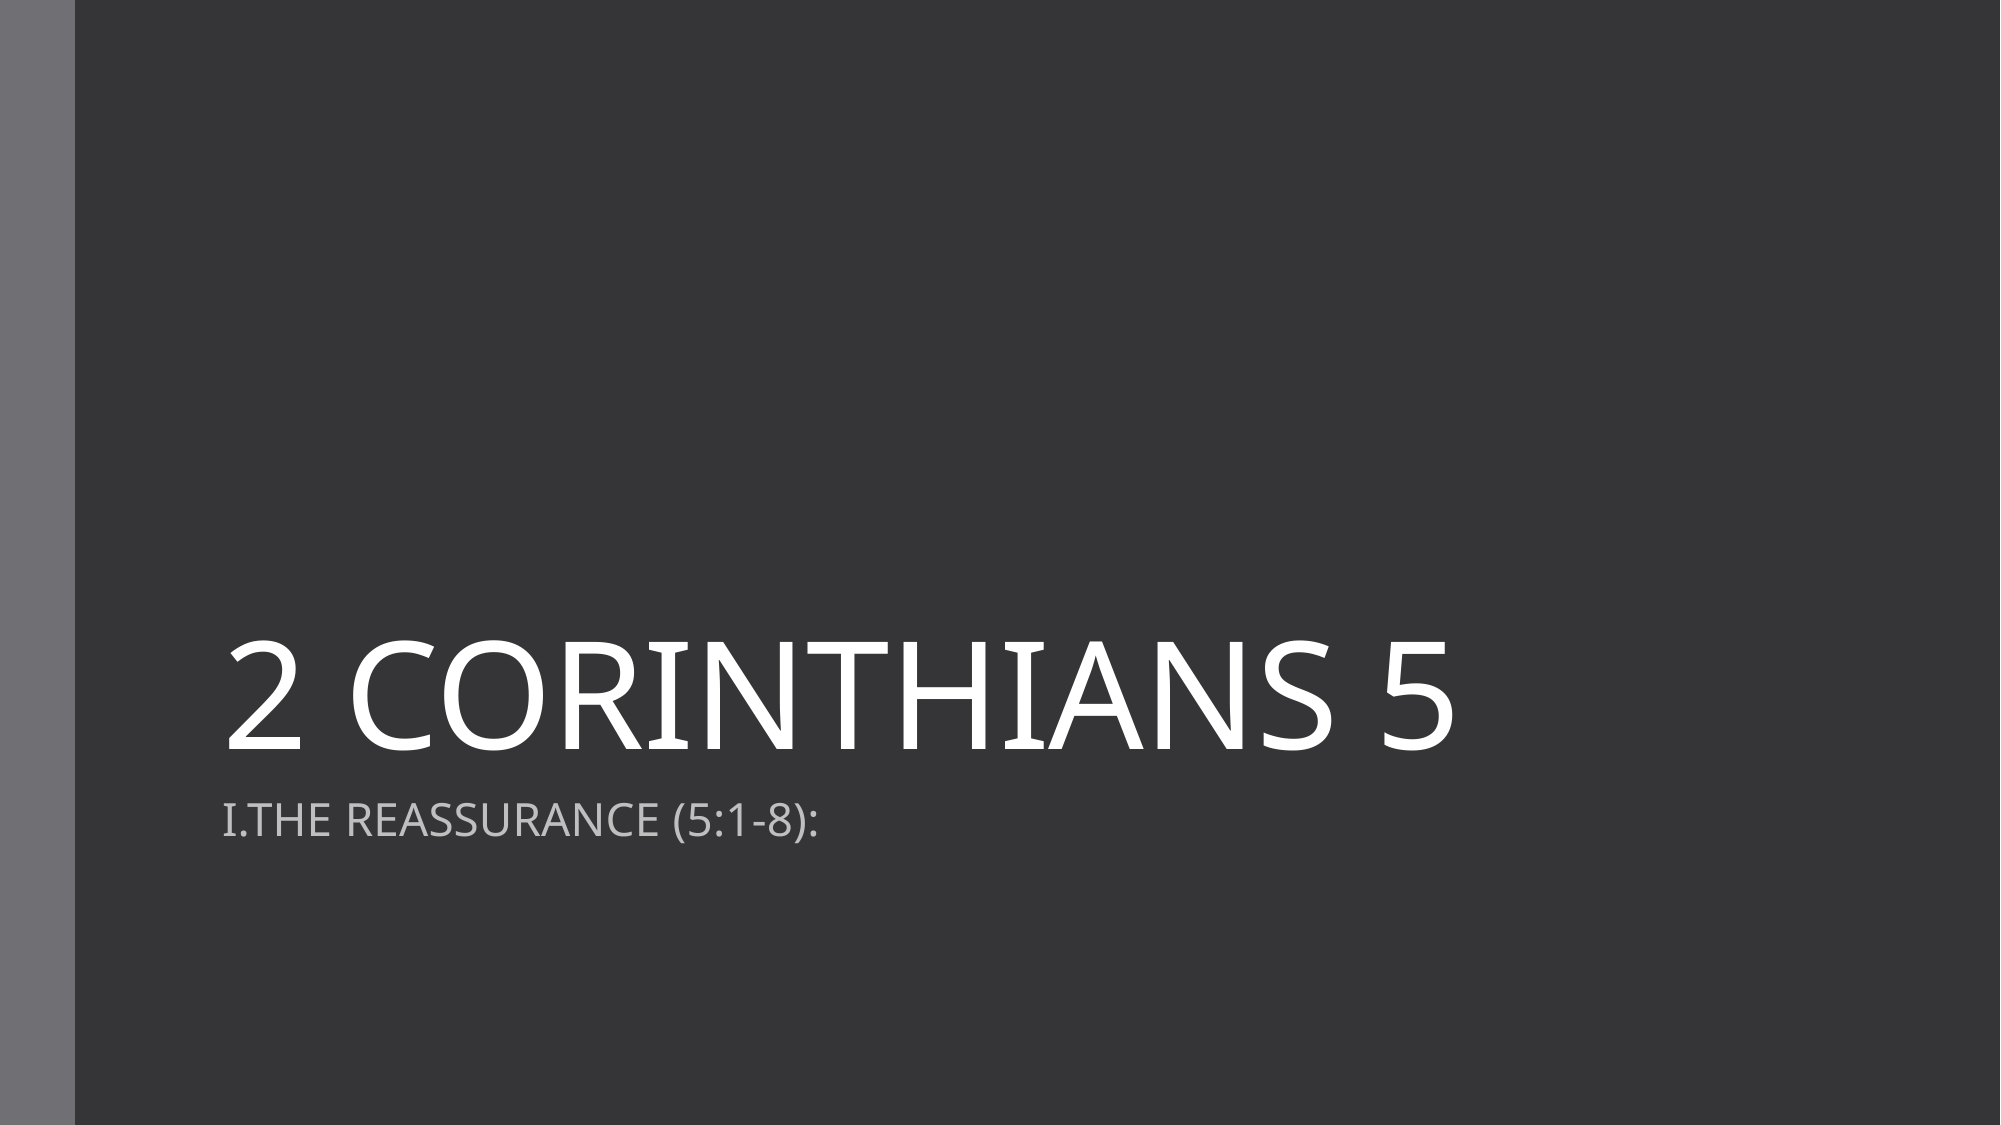

# 2 CORINTHIANS 5
I.THE REASSURANCE (5:1-8):